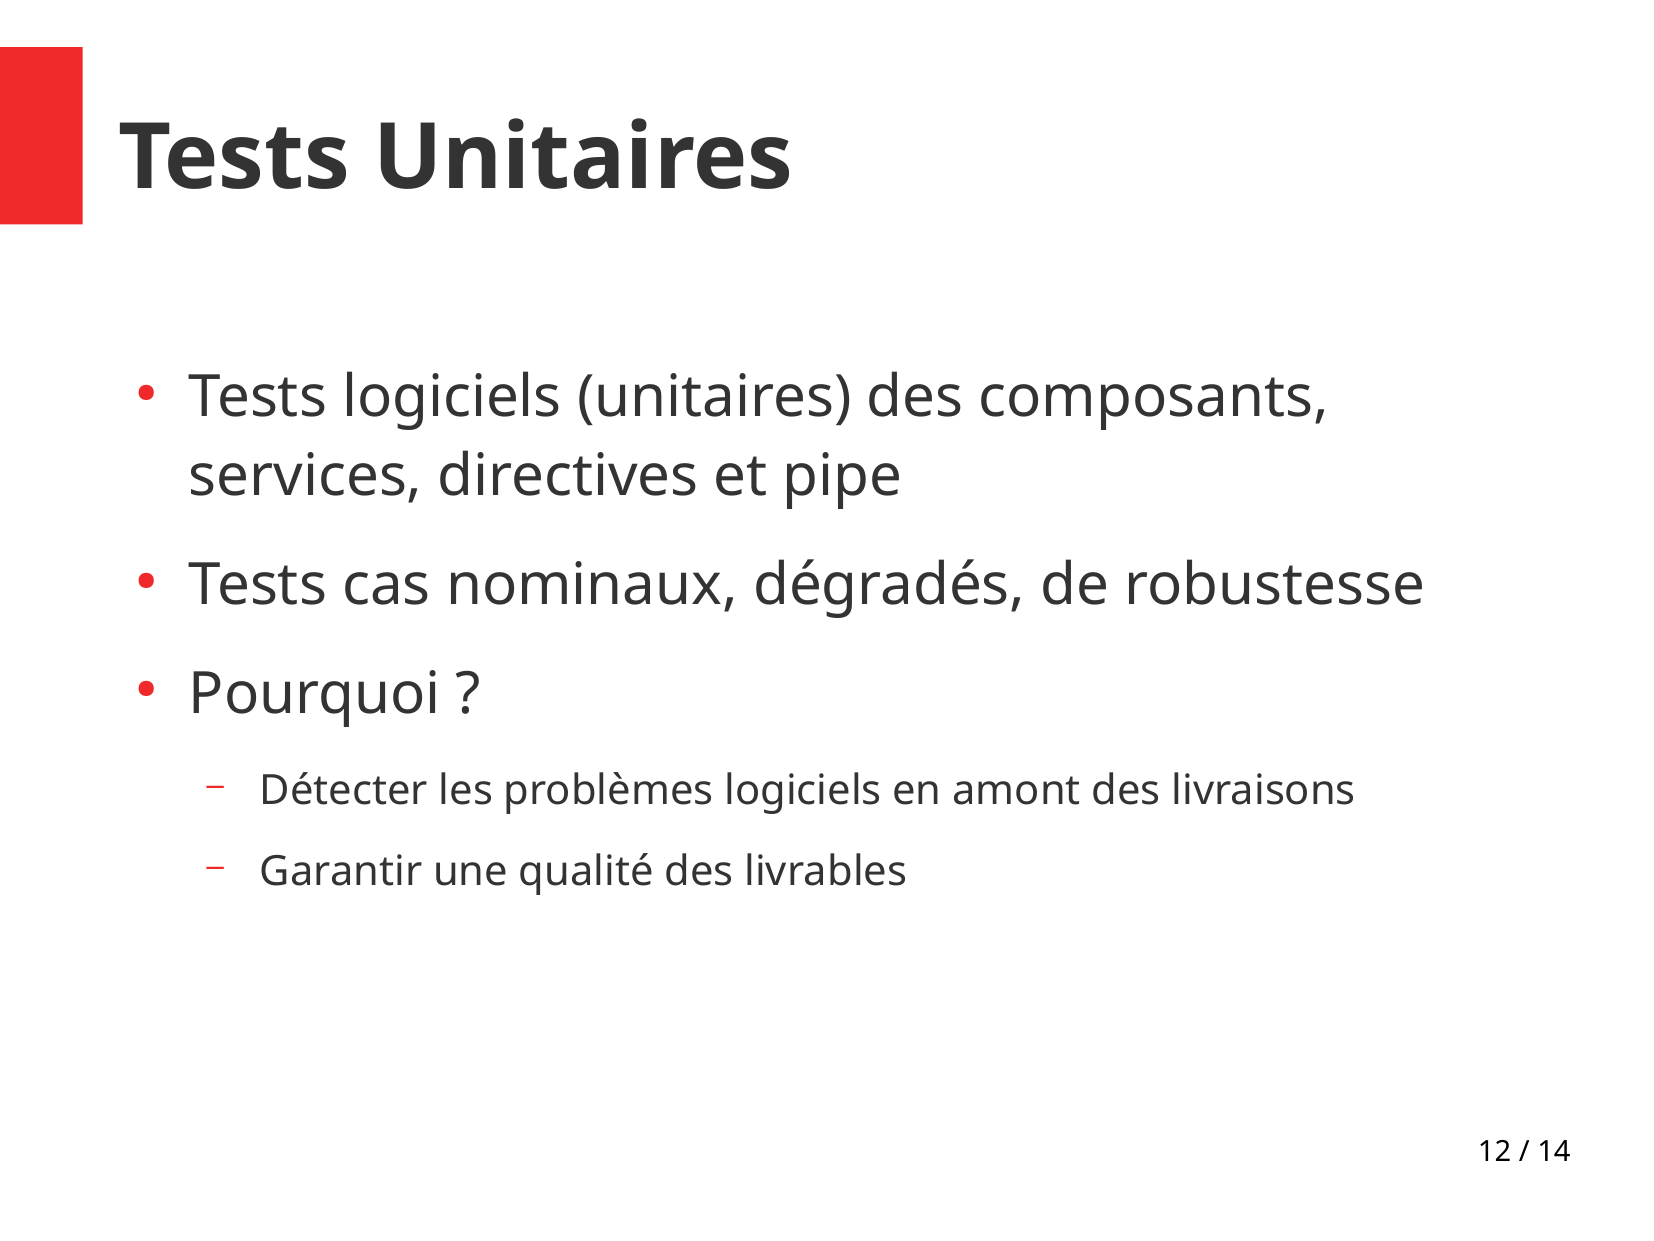

# Tests Unitaires
Tests logiciels (unitaires) des composants, services, directives et pipe
Tests cas nominaux, dégradés, de robustesse
Pourquoi ?
Détecter les problèmes logiciels en amont des livraisons
Garantir une qualité des livrables
12